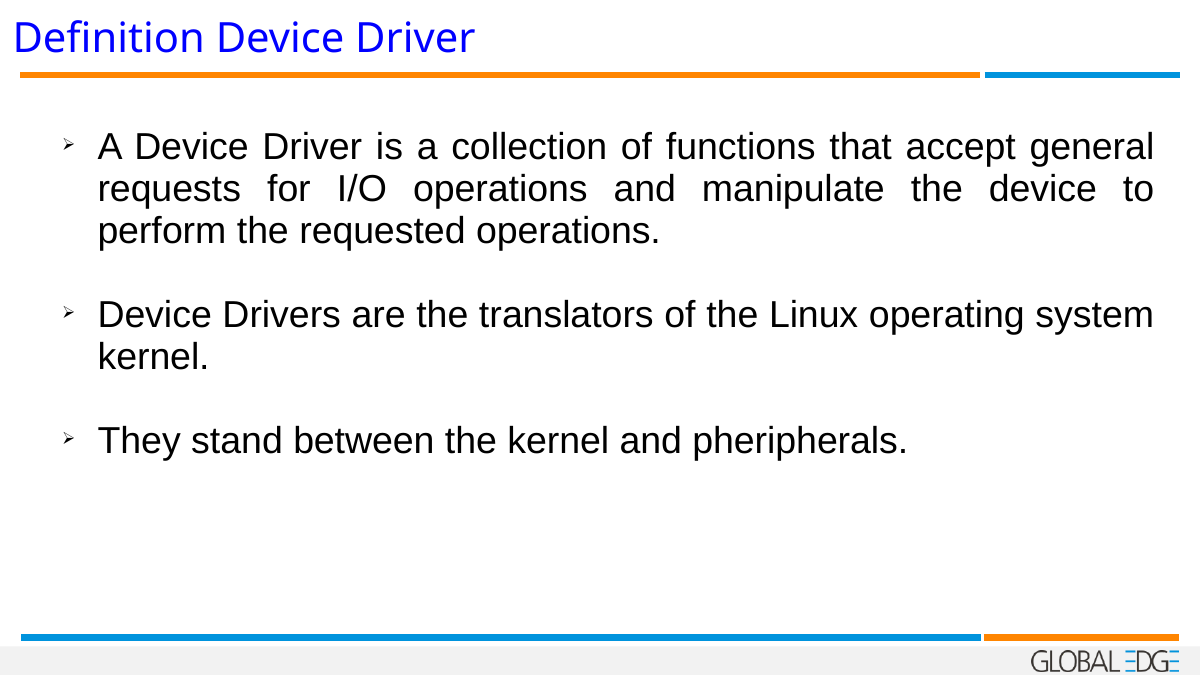

# Definition Device Driver
A Device Driver is a collection of functions that accept general requests for I/O operations and manipulate the device to perform the requested operations.
Device Drivers are the translators of the Linux operating system kernel.
They stand between the kernel and pheripherals.